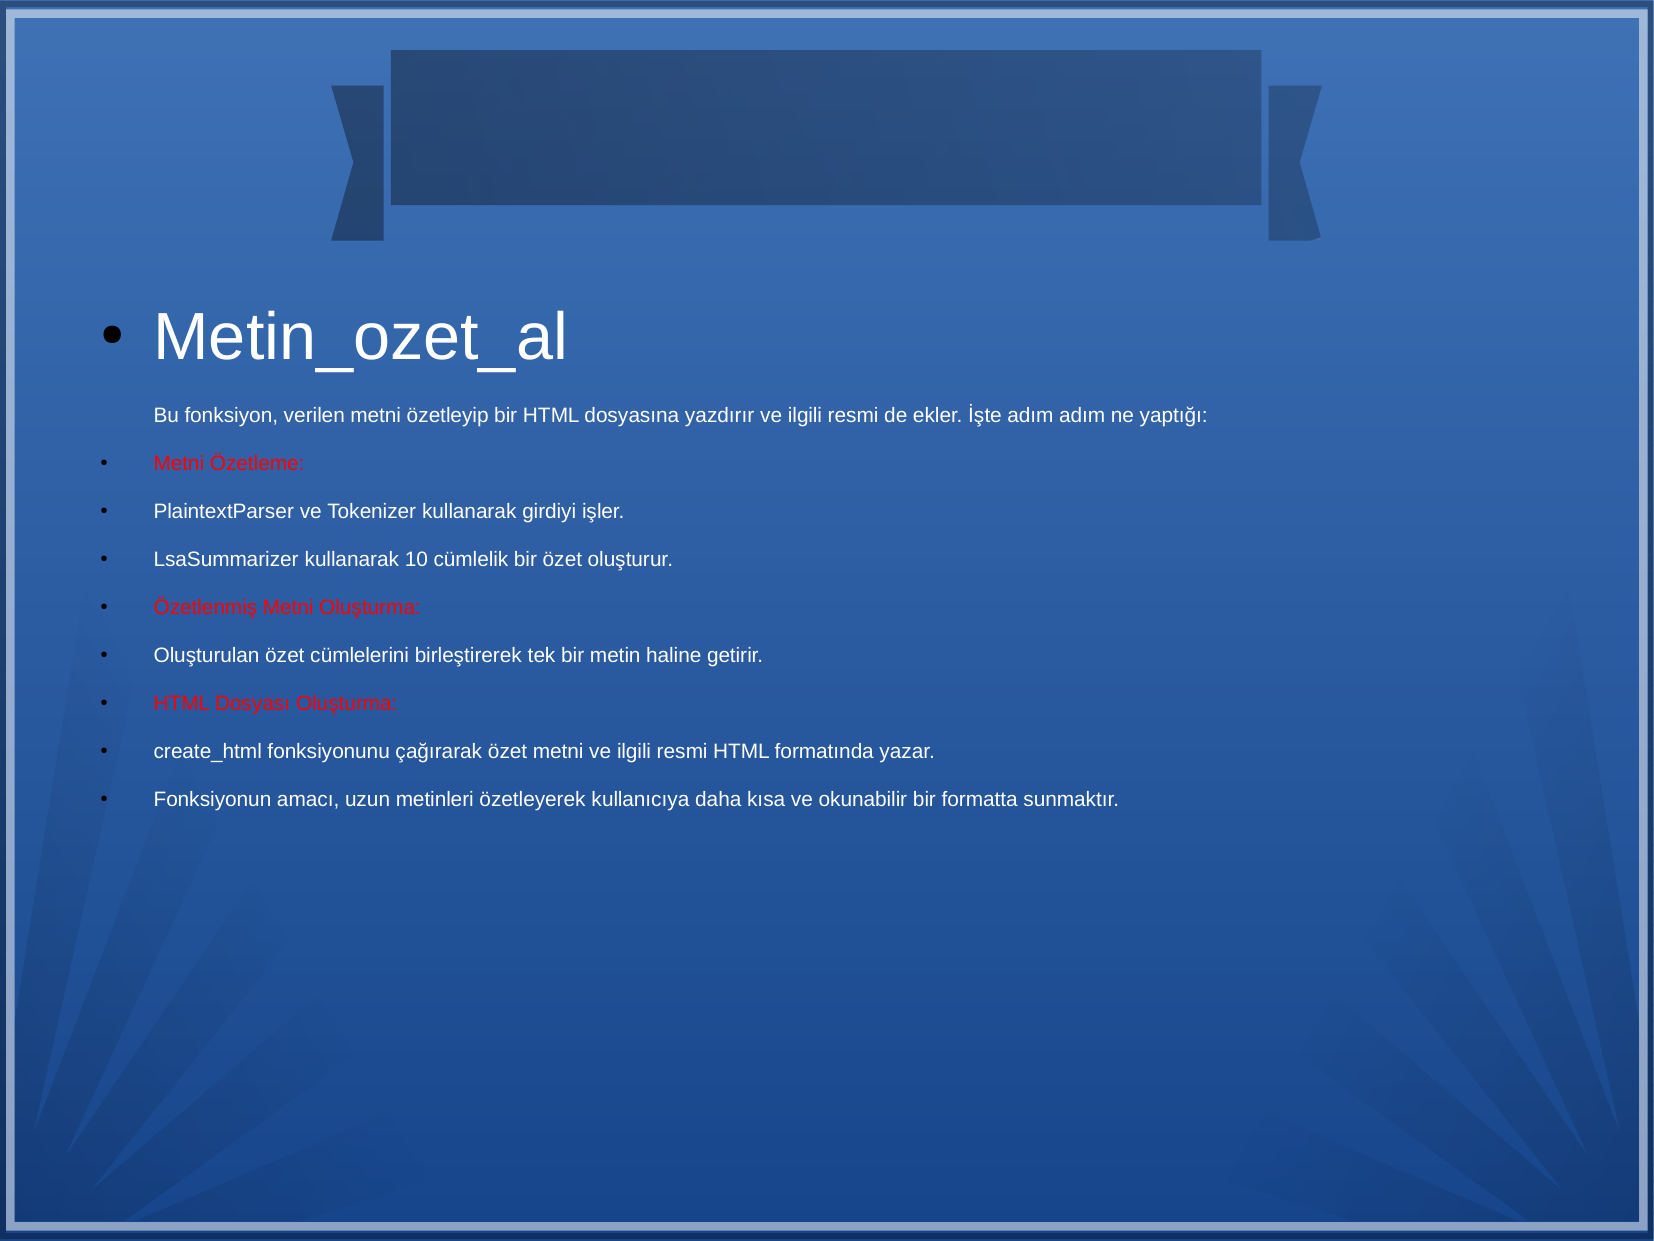

# Metin_ozet_al
Bu fonksiyon, verilen metni özetleyip bir HTML dosyasına yazdırır ve ilgili resmi de ekler. İşte adım adım ne yaptığı:
Metni Özetleme:
PlaintextParser ve Tokenizer kullanarak girdiyi işler.
LsaSummarizer kullanarak 10 cümlelik bir özet oluşturur.
Özetlenmiş Metni Oluşturma:
Oluşturulan özet cümlelerini birleştirerek tek bir metin haline getirir.
HTML Dosyası Oluşturma:
create_html fonksiyonunu çağırarak özet metni ve ilgili resmi HTML formatında yazar.
Fonksiyonun amacı, uzun metinleri özetleyerek kullanıcıya daha kısa ve okunabilir bir formatta sunmaktır.